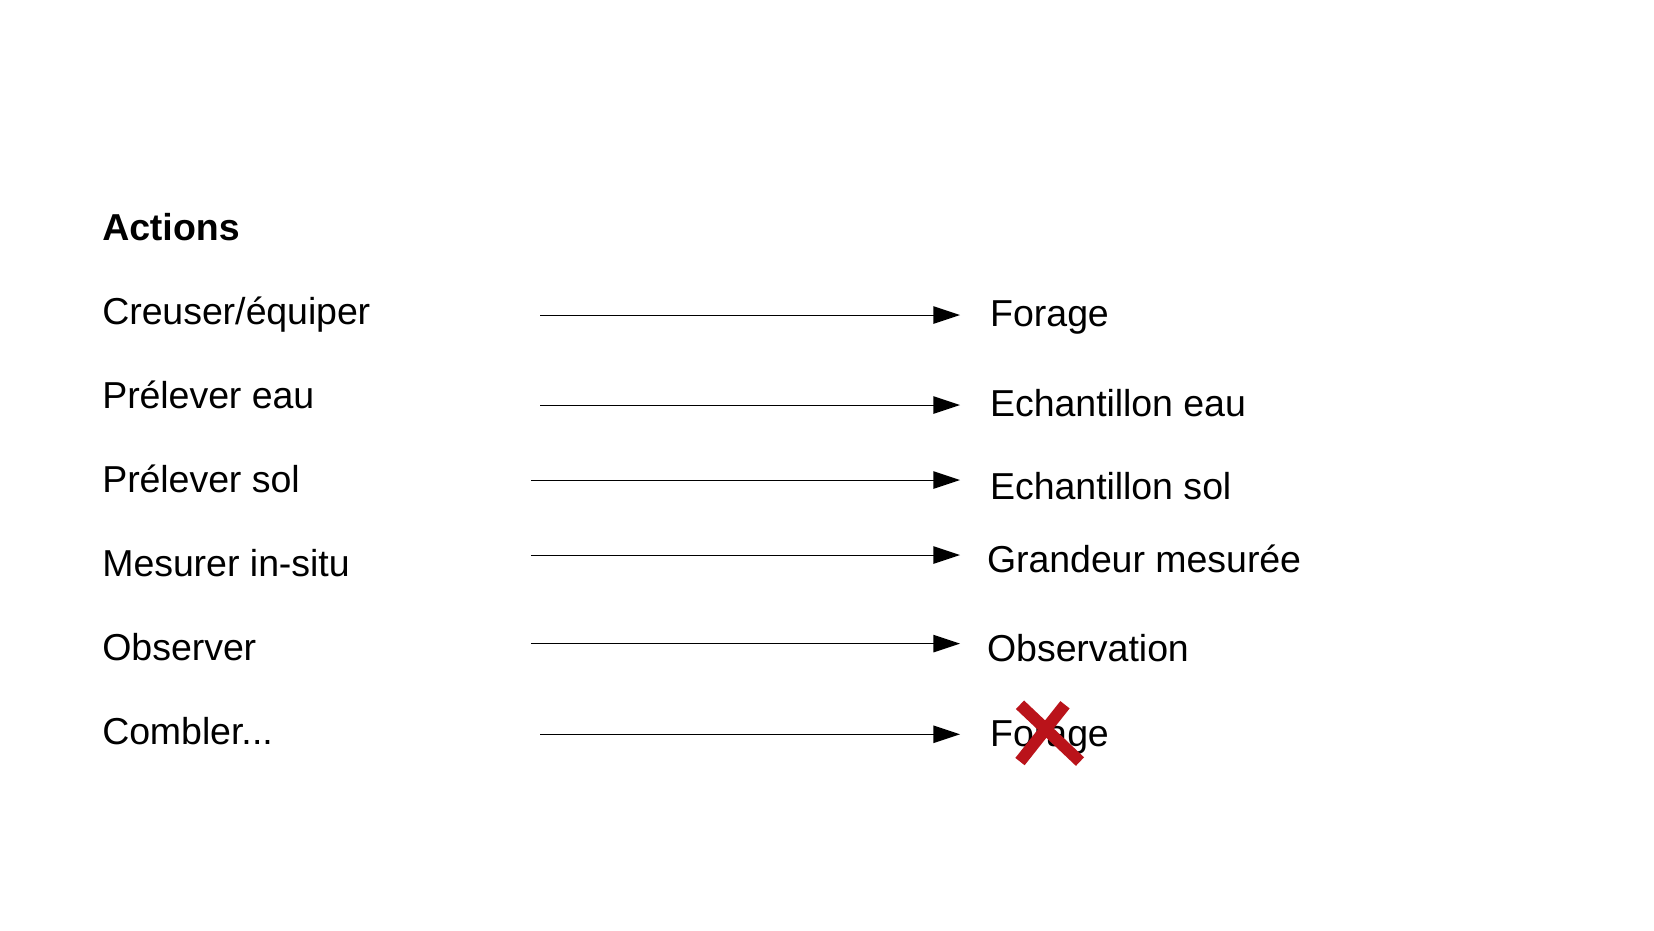

Actions
Creuser/équiper
Prélever eau
Prélever sol
Mesurer in-situ
Observer
Combler...
Forage
Echantillon eau
Echantillon sol
Grandeur mesurée
Observation
Forage